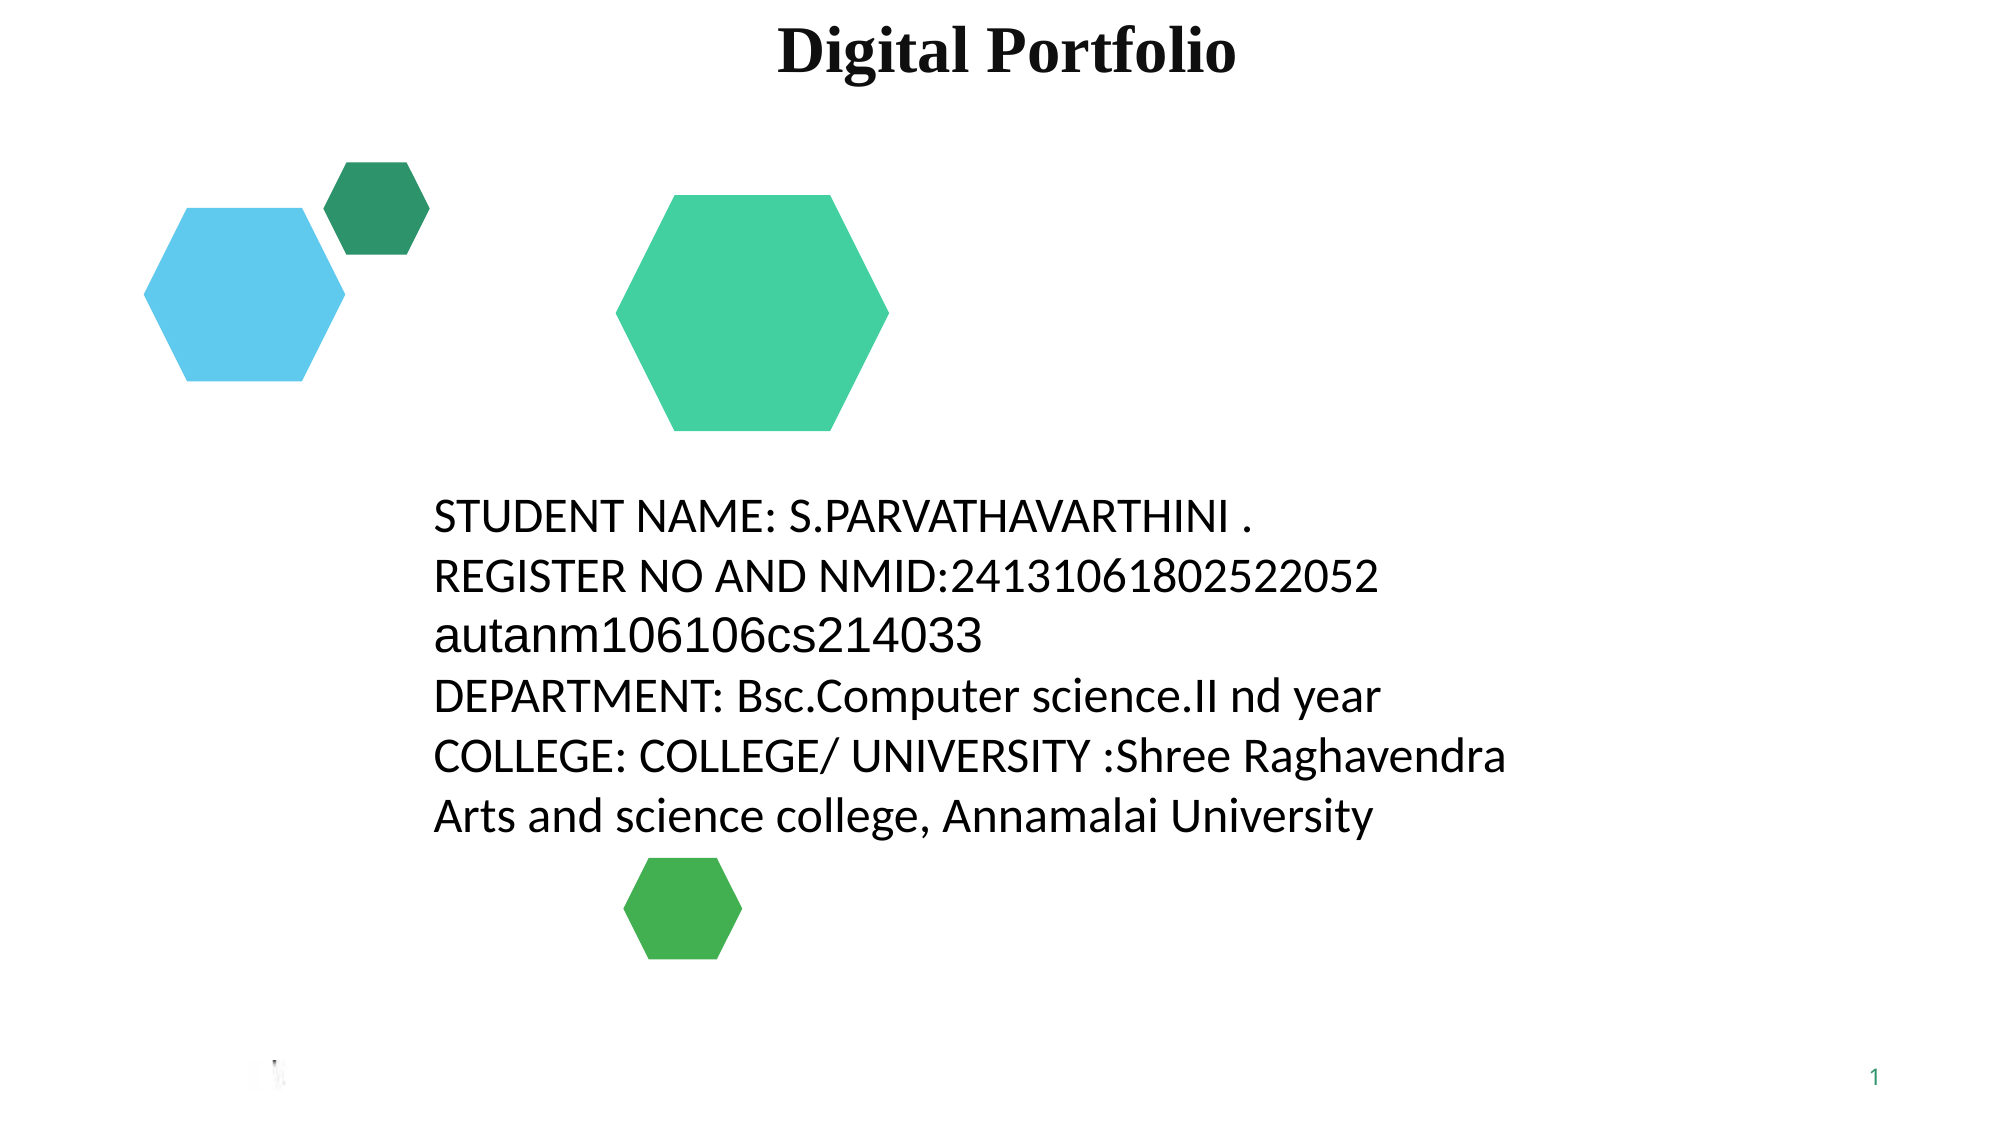

# Digital Portfolio
STUDENT NAME: S.PARVATHAVARTHINI .
REGISTER NO AND NMID:24131061802522052 autanm106106cs214033
DEPARTMENT: Bsc.Computer science.II nd year
COLLEGE: COLLEGE/ UNIVERSITY :Shree Raghavendra Arts and science college, Annamalai University